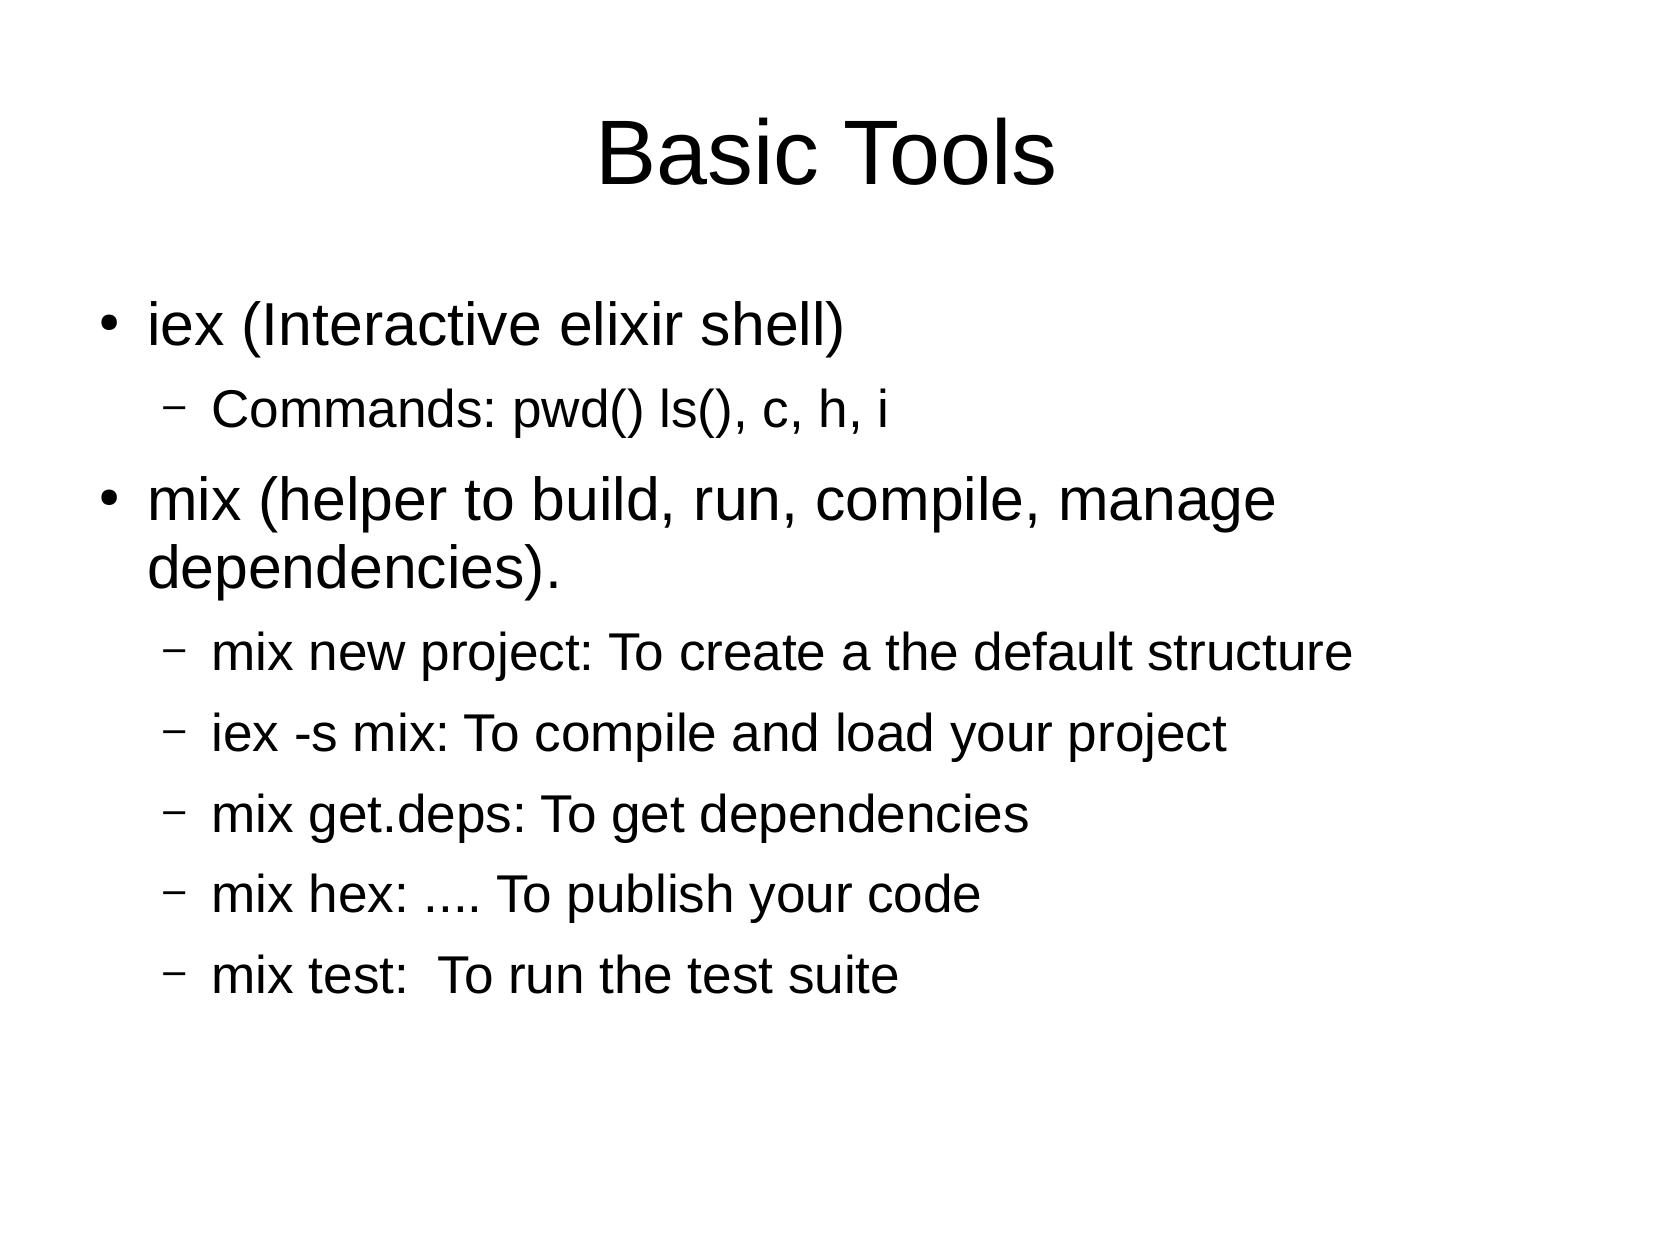

# Basic Tools
iex (Interactive elixir shell)
Commands: pwd() ls(), c, h, i
mix (helper to build, run, compile, manage dependencies).
mix new project: To create a the default structure
iex -s mix: To compile and load your project
mix get.deps: To get dependencies
mix hex: .... To publish your code
mix test: To run the test suite